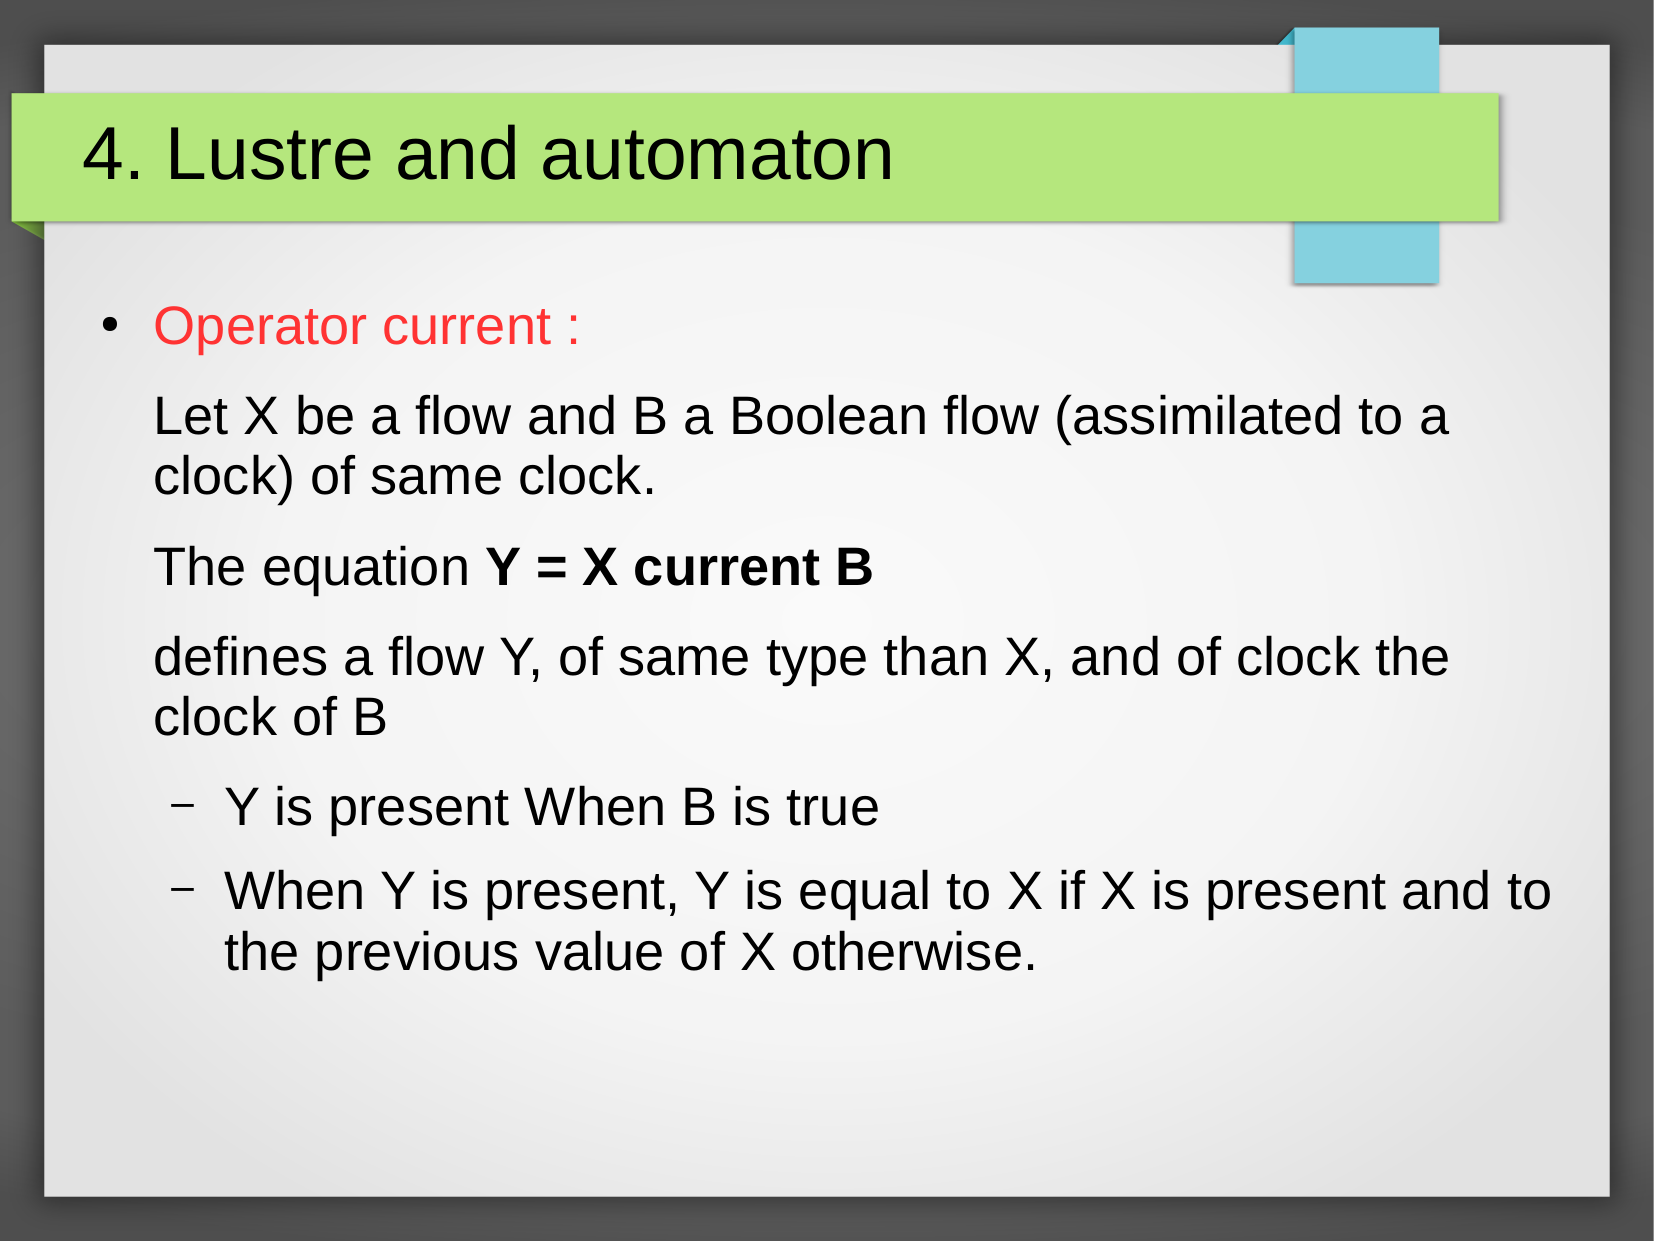

# 4. Lustre and automaton
Operator current :
Let X be a flow and B a Boolean flow (assimilated to a clock) of same clock.
The equation Y = X current B
defines a flow Y, of same type than X, and of clock the clock of B
Y is present When B is true
When Y is present, Y is equal to X if X is present and to the previous value of X otherwise.